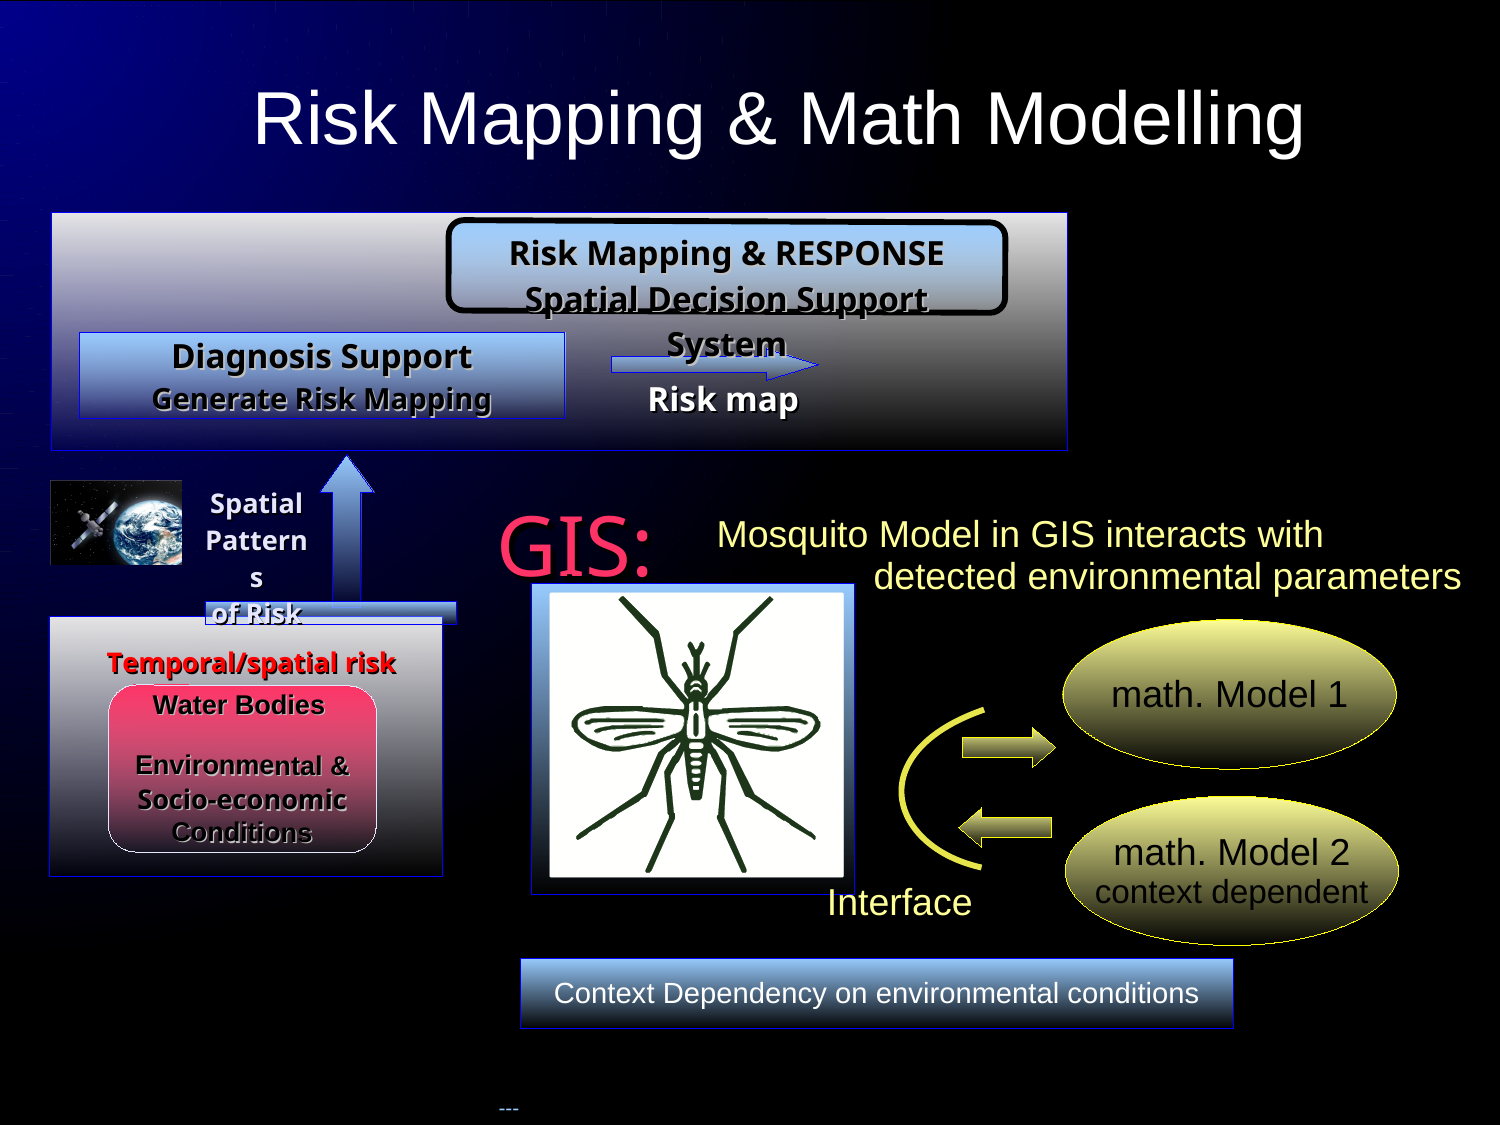

# Risk Mapping & Math Modelling
Risk Mapping & RESPONSE
Spatial Decision Support System
Diagnosis Support
Generate Risk Mapping
Risk map
Spatial
Patterns
of Risk
GIS:
Mosquito Model in GIS interacts with
 detected environmental parameters
Mathematical
Mosquito-Models
math. Model 1
Temporal/spatial risk
Water Bodies
Environmental &
Socio-economic
Conditions
math. Model 2
context dependent
Interface
Context Dependency on environmental conditions